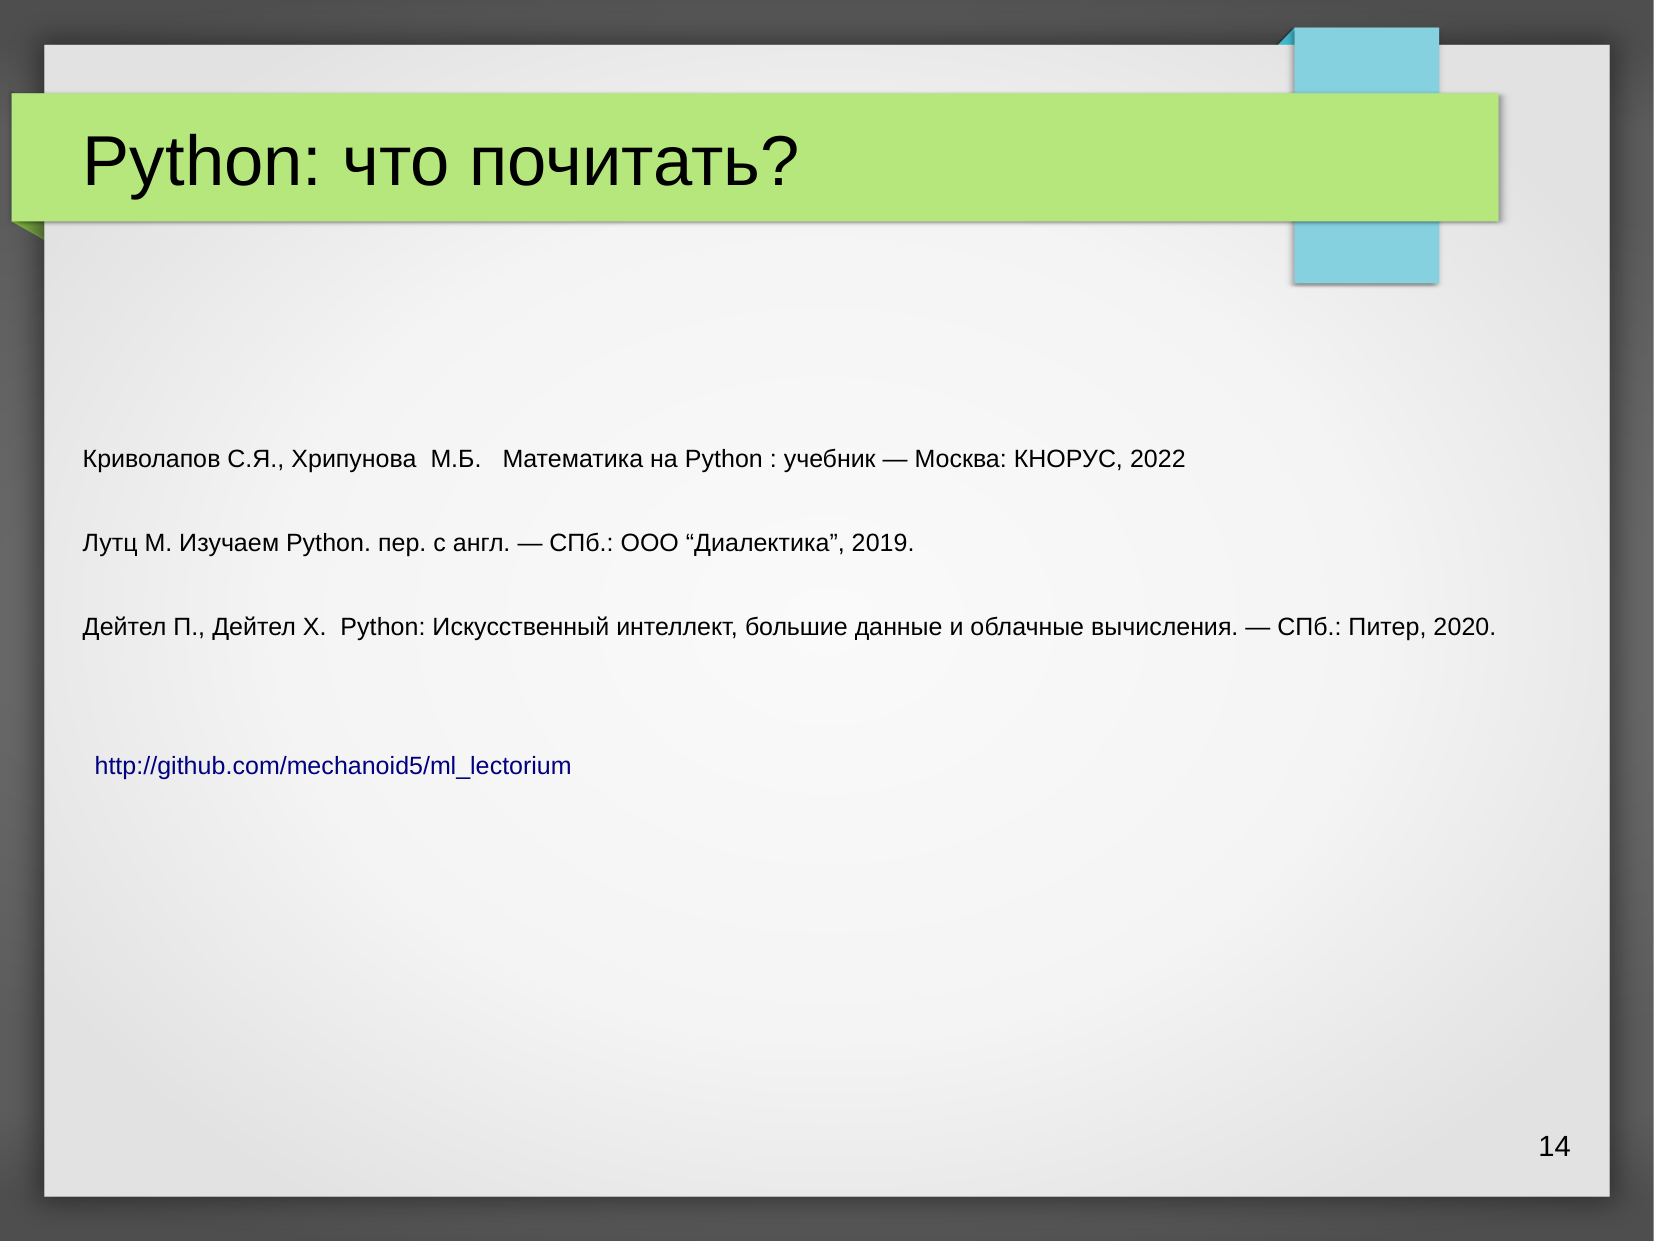

# Python: что почитать?
Криволапов С.Я., Хрипунова М.Б. Математика на Python : учебник — Москва: КНОРУС, 2022
Лутц М. Изучаем Python. пер. с англ. — СПб.: ООО “Диалектика”, 2019.
Дейтел П., Дейтел Х. Python: Искусственный интеллект, большие данные и облачные вычисления. — СПб.: Питер, 2020.
http://github.com/mechanoid5/ml_lectorium
14